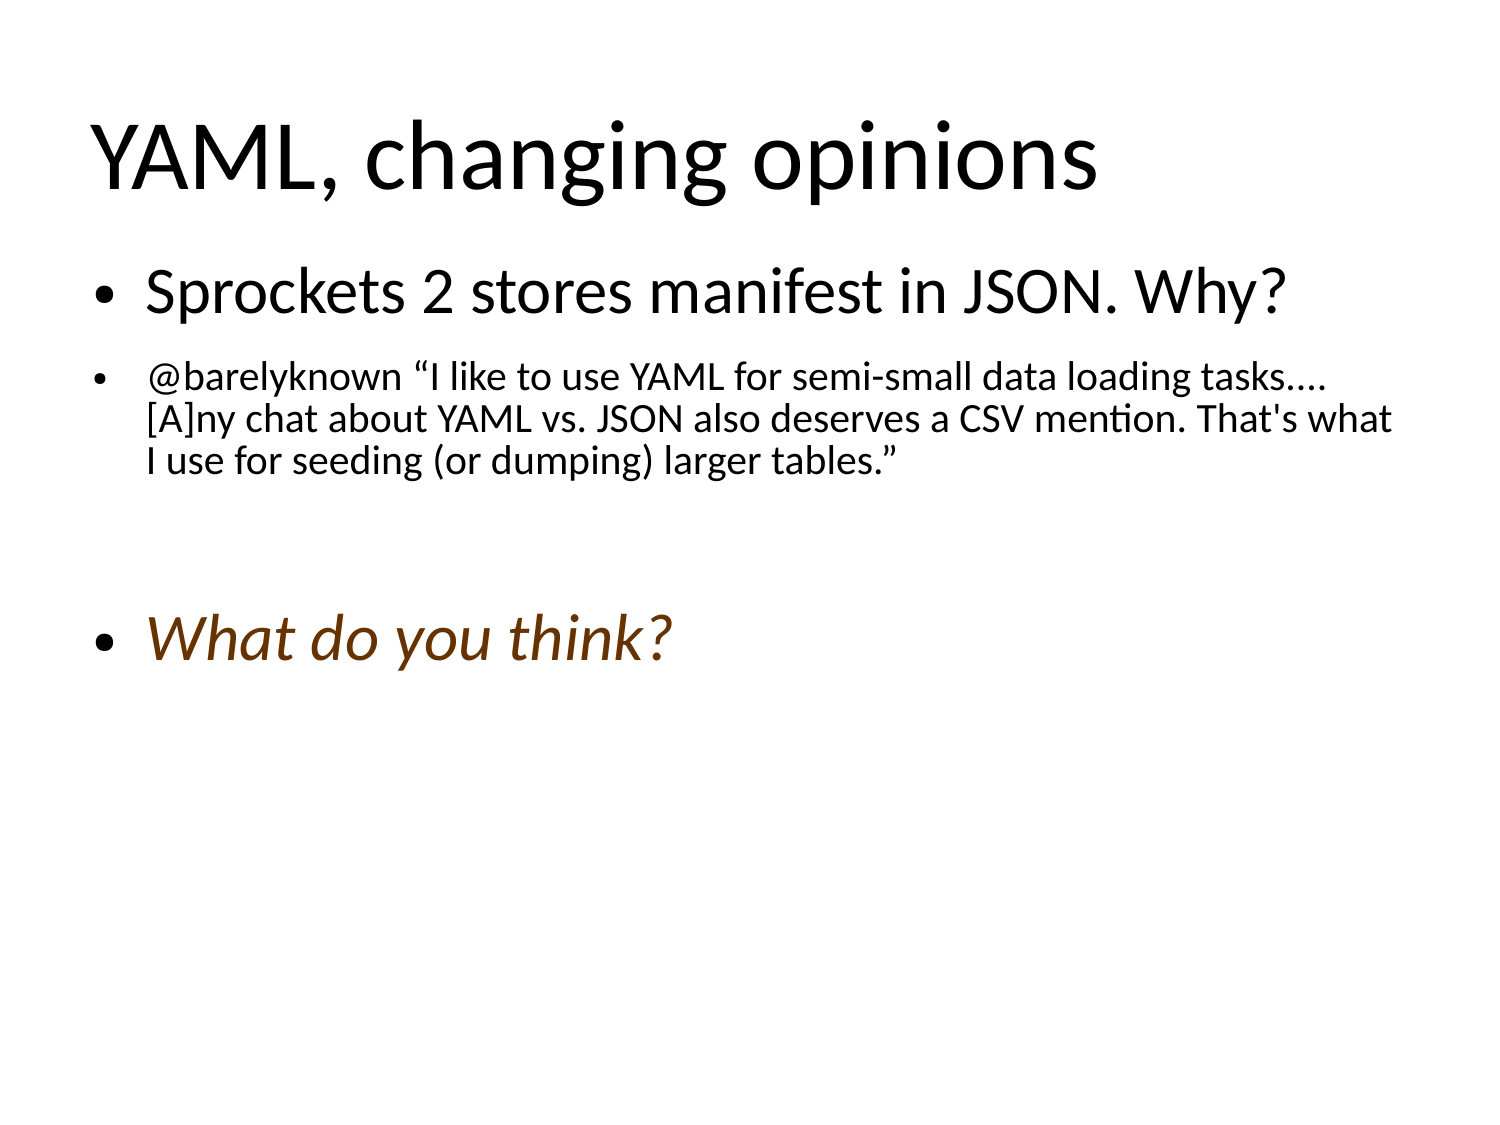

# YAML, changing opinions
Sprockets 2 stores manifest in JSON. Why?
@barelyknown “I like to use YAML for semi-small data loading tasks.... [A]ny chat about YAML vs. JSON also deserves a CSV mention. That's what I use for seeding (or dumping) larger tables.”
What do you think?